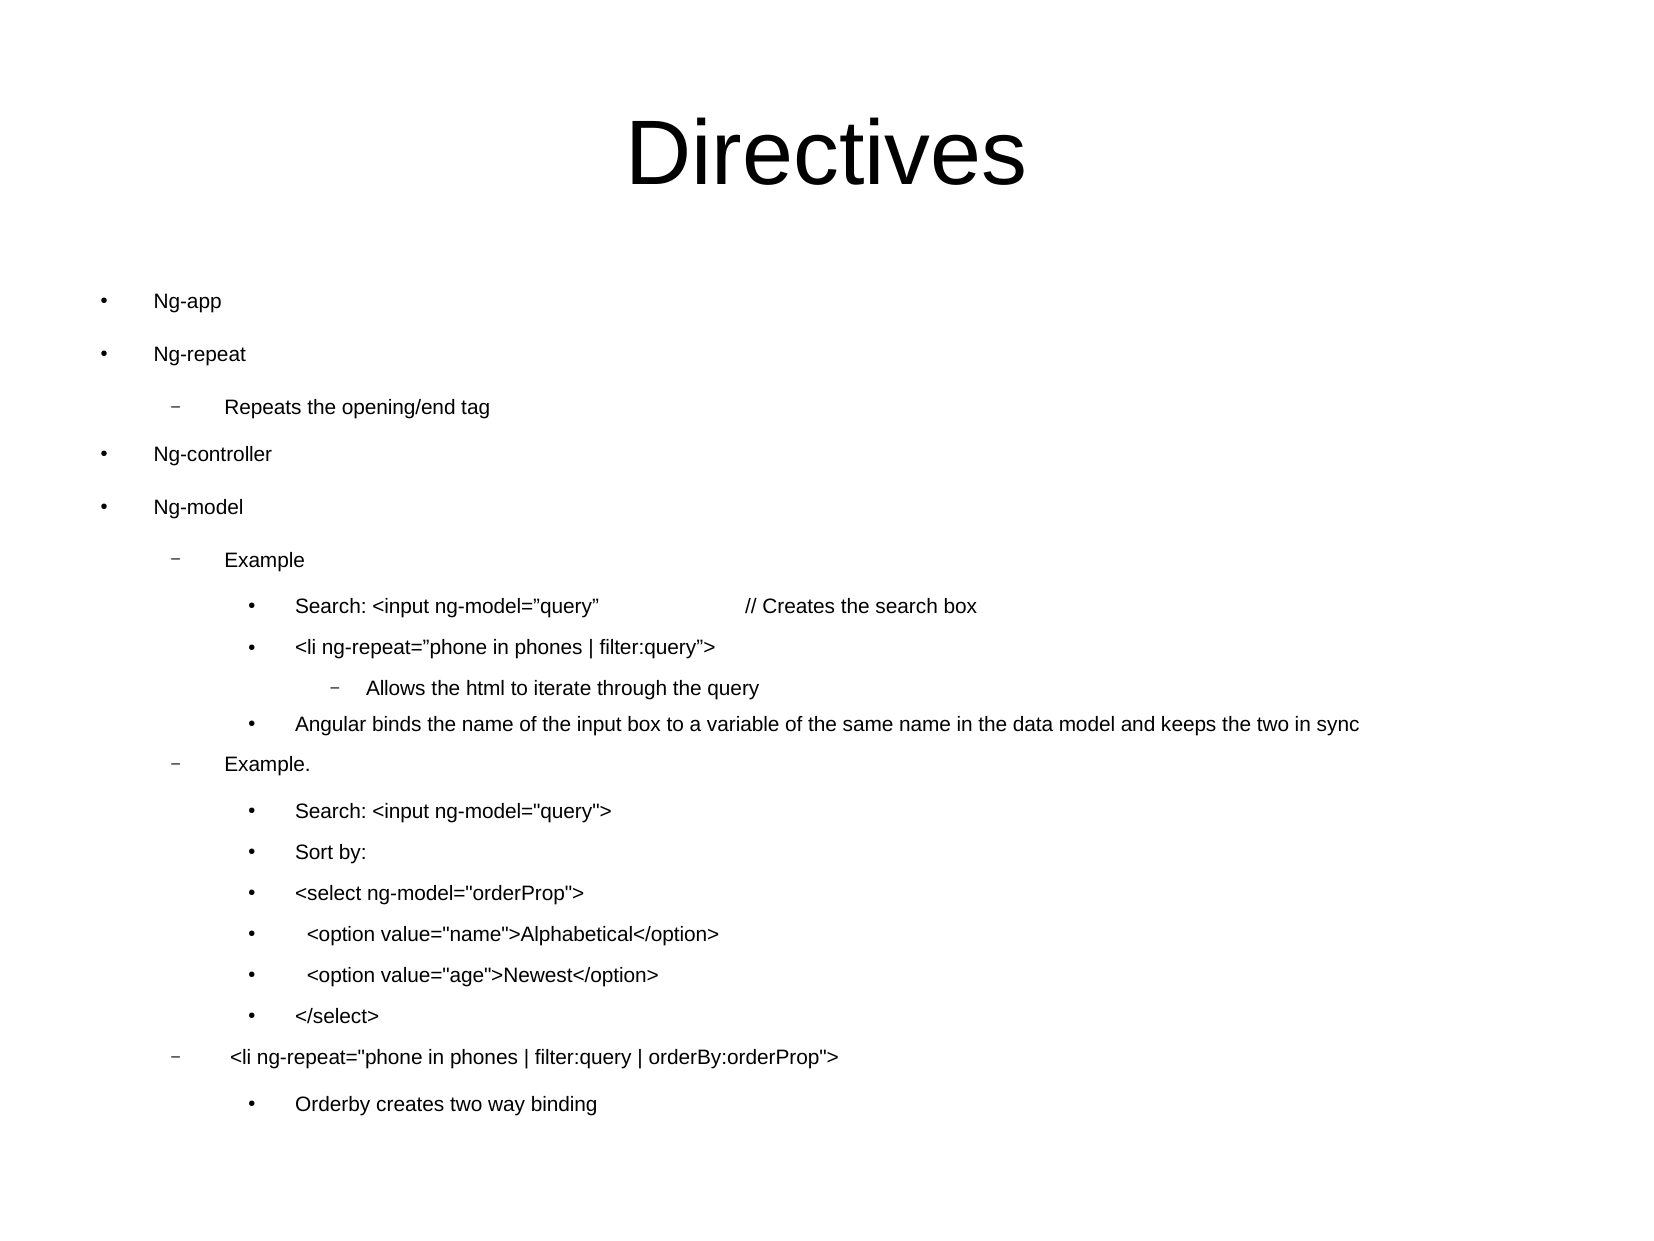

# Directives
Ng-app
Ng-repeat
Repeats the opening/end tag
Ng-controller
Ng-model
Example
Search: <input ng-model=”query”		// Creates the search box
<li ng-repeat=”phone in phones | filter:query”>
Allows the html to iterate through the query
Angular binds the name of the input box to a variable of the same name in the data model and keeps the two in sync
Example.
Search: <input ng-model="query">
Sort by:
<select ng-model="orderProp">
 <option value="name">Alphabetical</option>
 <option value="age">Newest</option>
</select>
 <li ng-repeat="phone in phones | filter:query | orderBy:orderProp">
Orderby creates two way binding